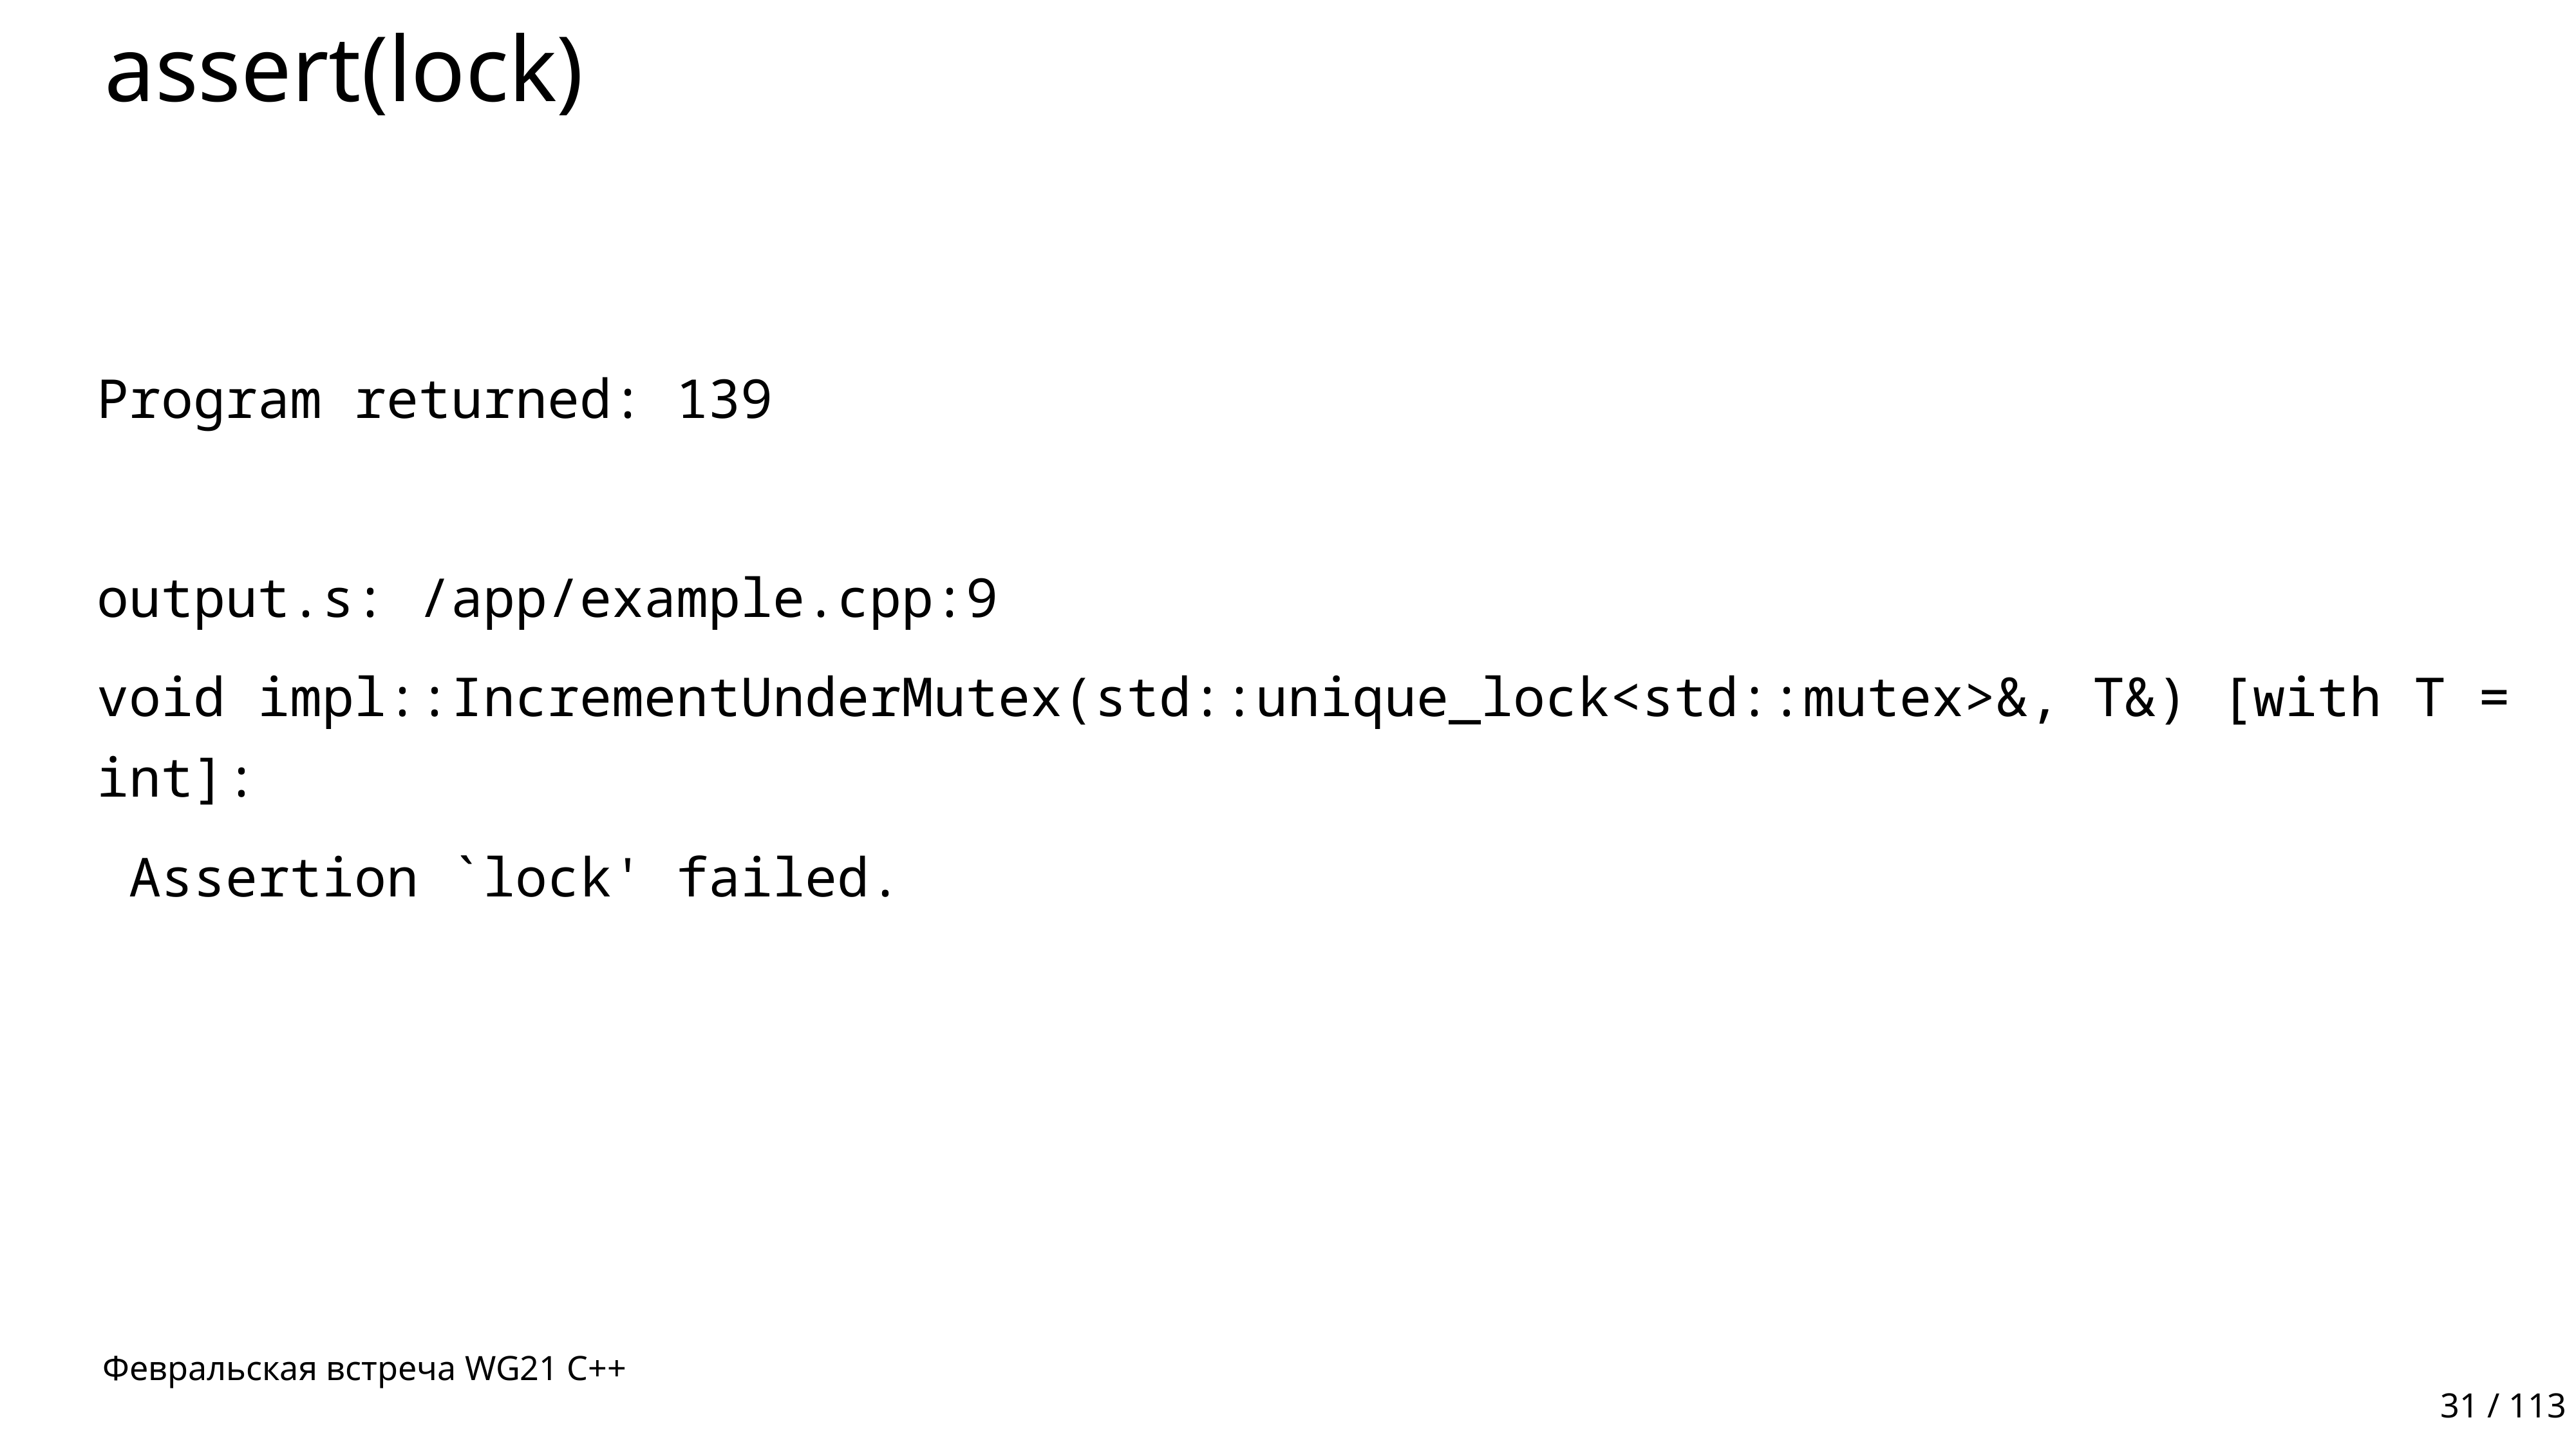

# assert(lock)
Program returned: 139
output.s: /app/example.cpp:9
void impl::IncrementUnderMutex(std::unique_lock<std::mutex>&, T&) [with T = int]:
 Assertion `lock' failed.
Февральская встреча WG21 C++